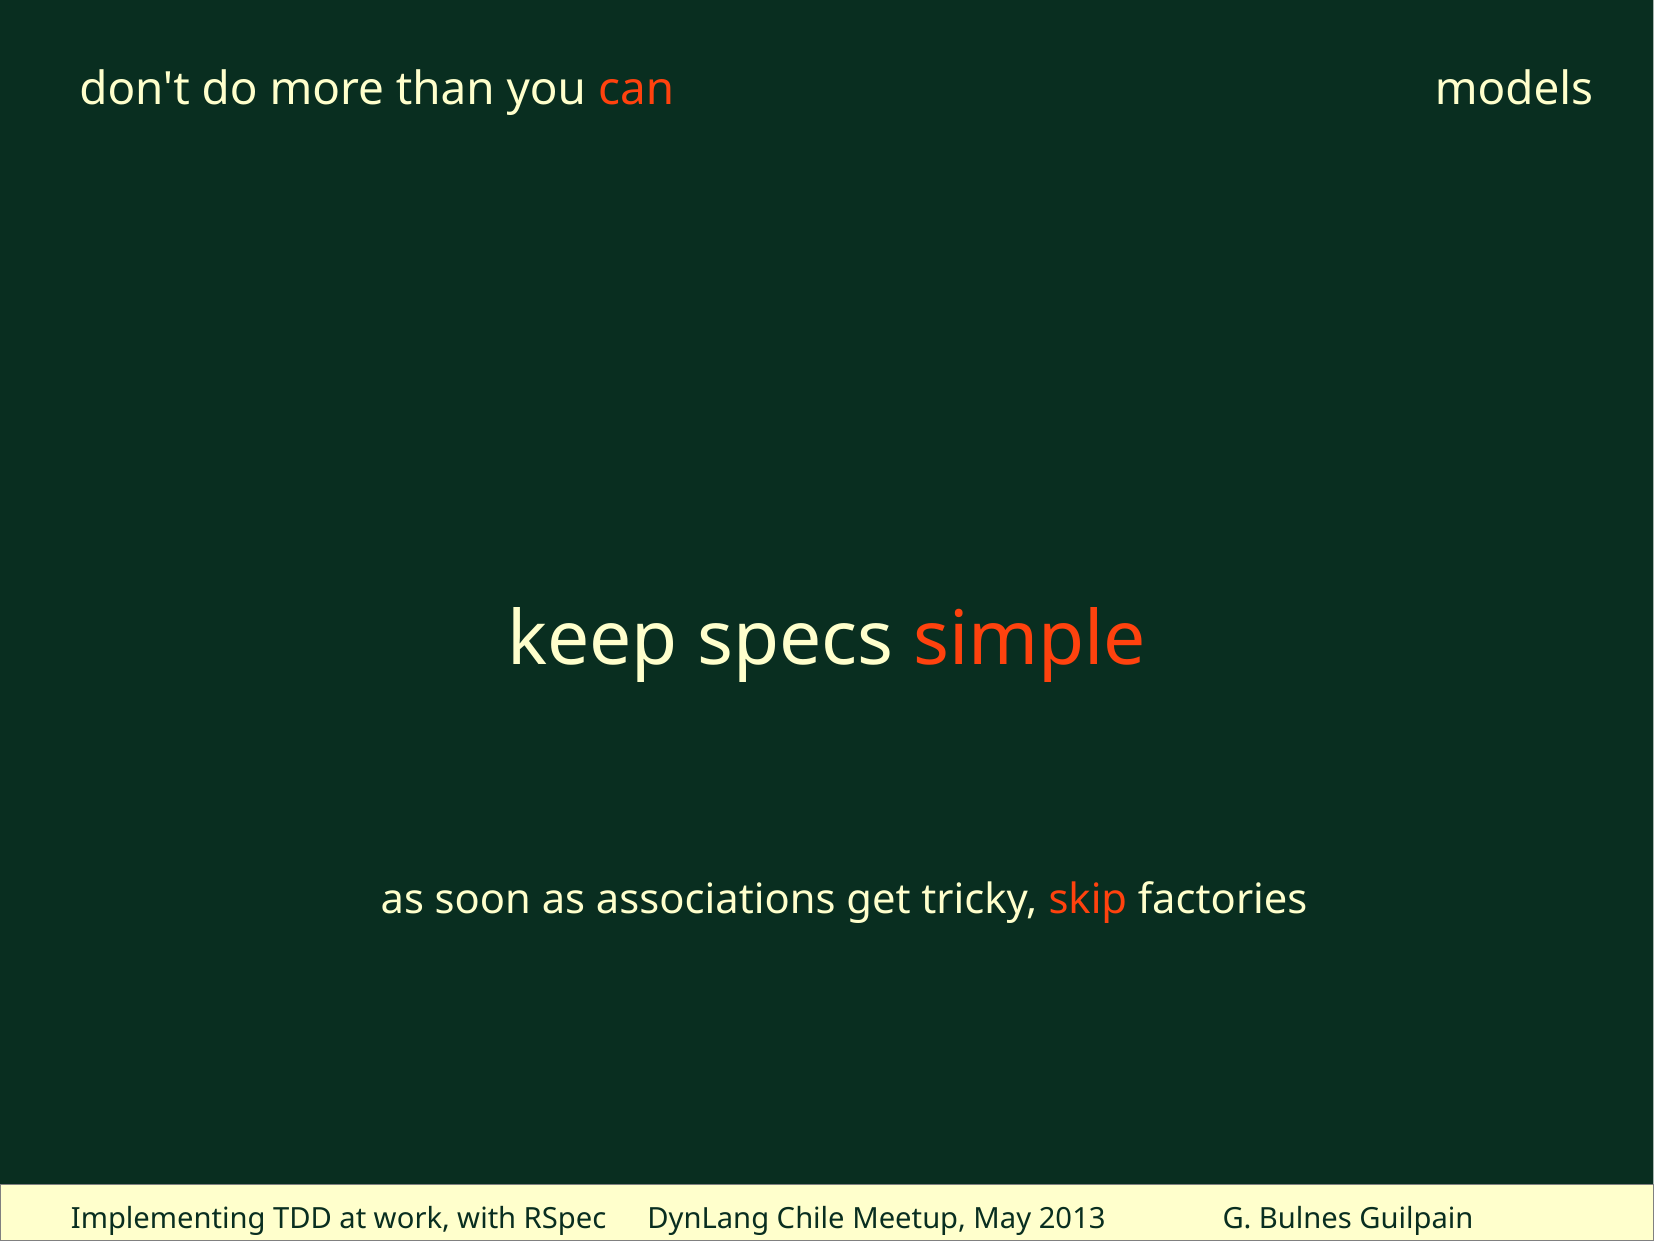

don't do more than you can
models
# keep specs simple
as soon as associations get tricky, skip factories
Implementing TDD at work, with RSpec
DynLang Chile Meetup, May 2013
G. Bulnes Guilpain